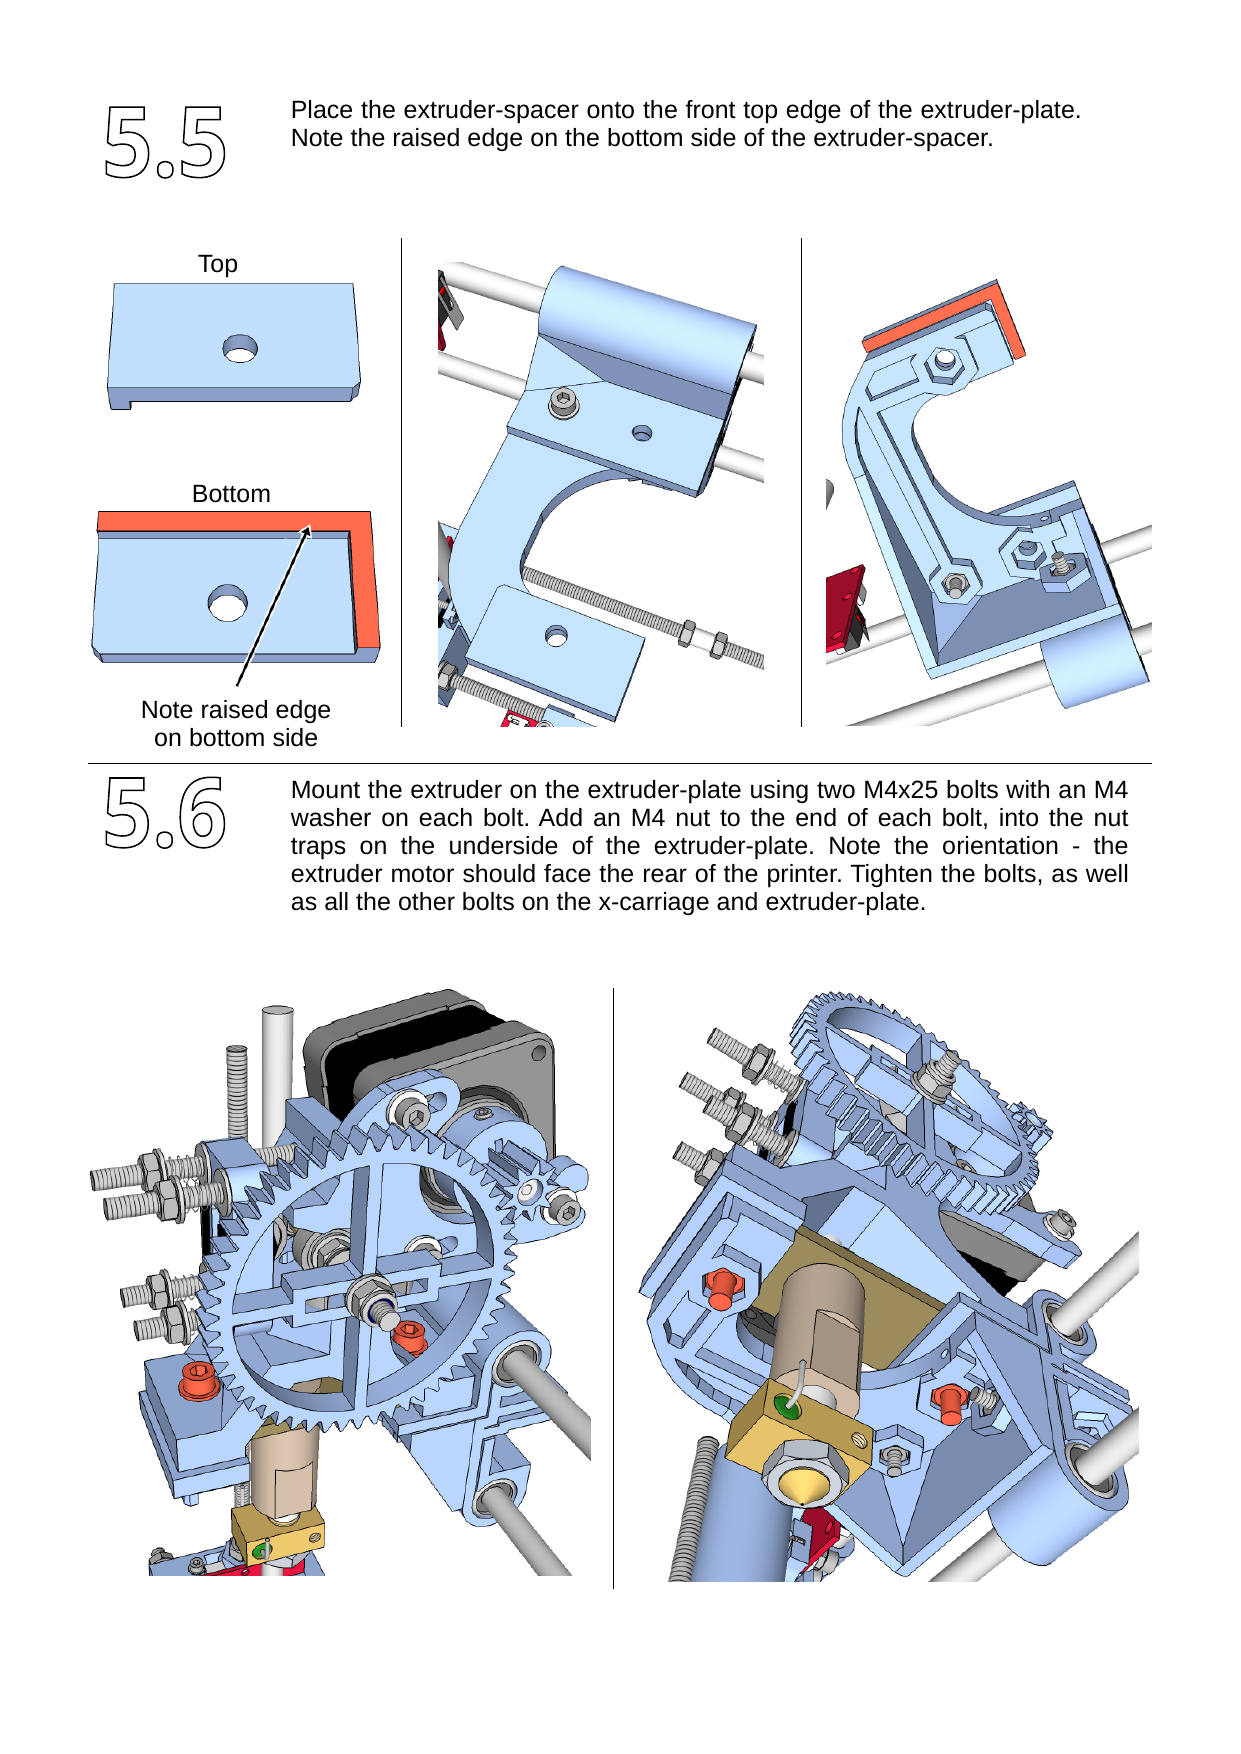

Place the extruder-spacer onto the front top edge of the extruder-plate. Note the raised edge on the bottom side of the extruder-spacer.
5.5
Top
Bottom
Note raised edge
on bottom side
Mount the extruder on the extruder-plate using two M4x25 bolts with an M4 washer on each bolt. Add an M4 nut to the end of each bolt, into the nut traps on the underside of the extruder-plate. Note the orientation - the extruder motor should face the rear of the printer. Tighten the bolts, as well as all the other bolts on the x-carriage and extruder-plate.
5.6